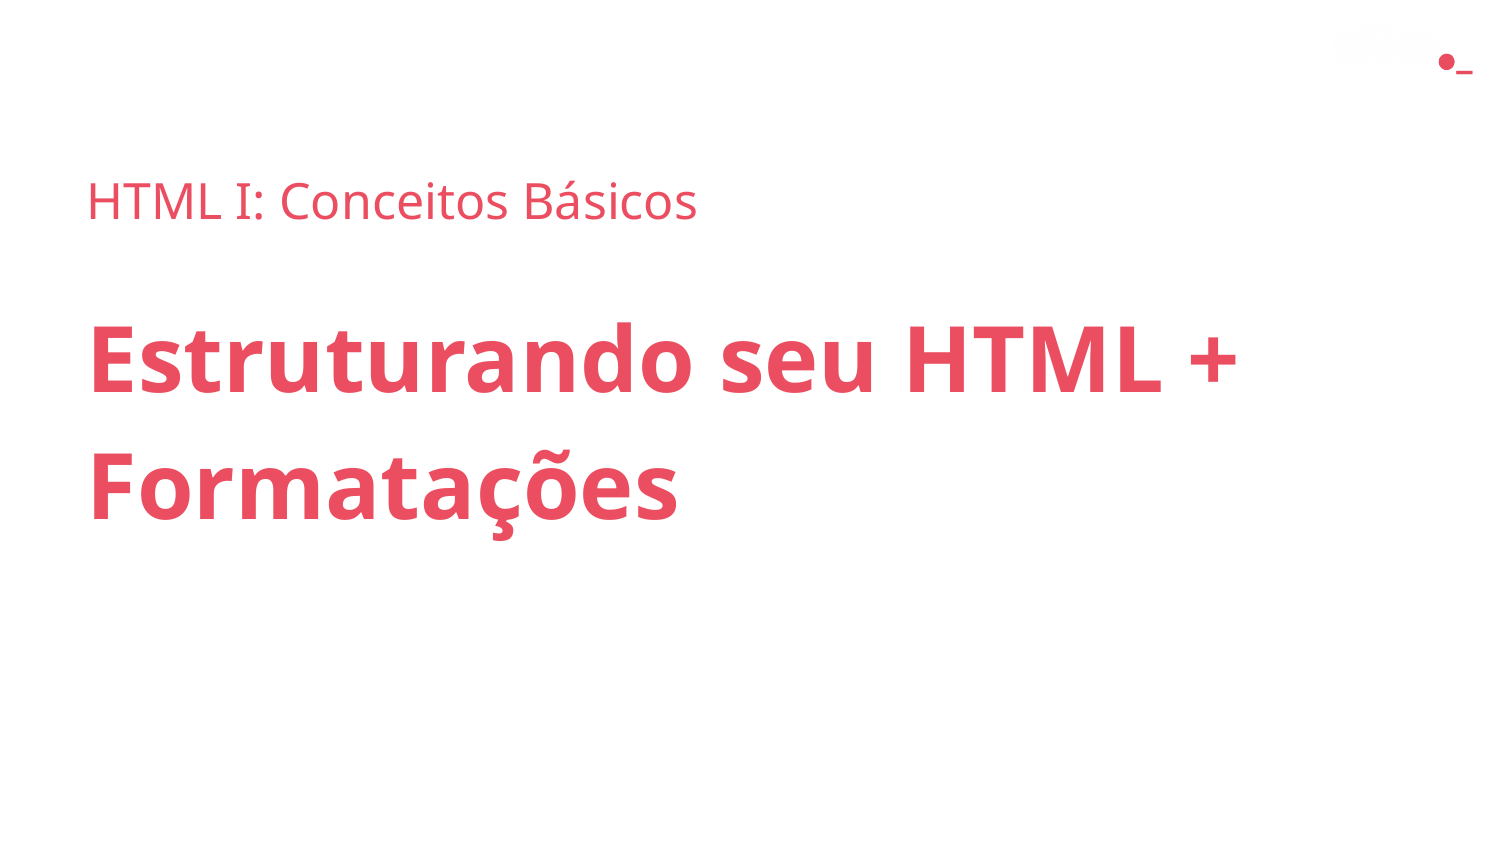

HTML I: Conceitos Básicos
Estruturando seu HTML + Formatações